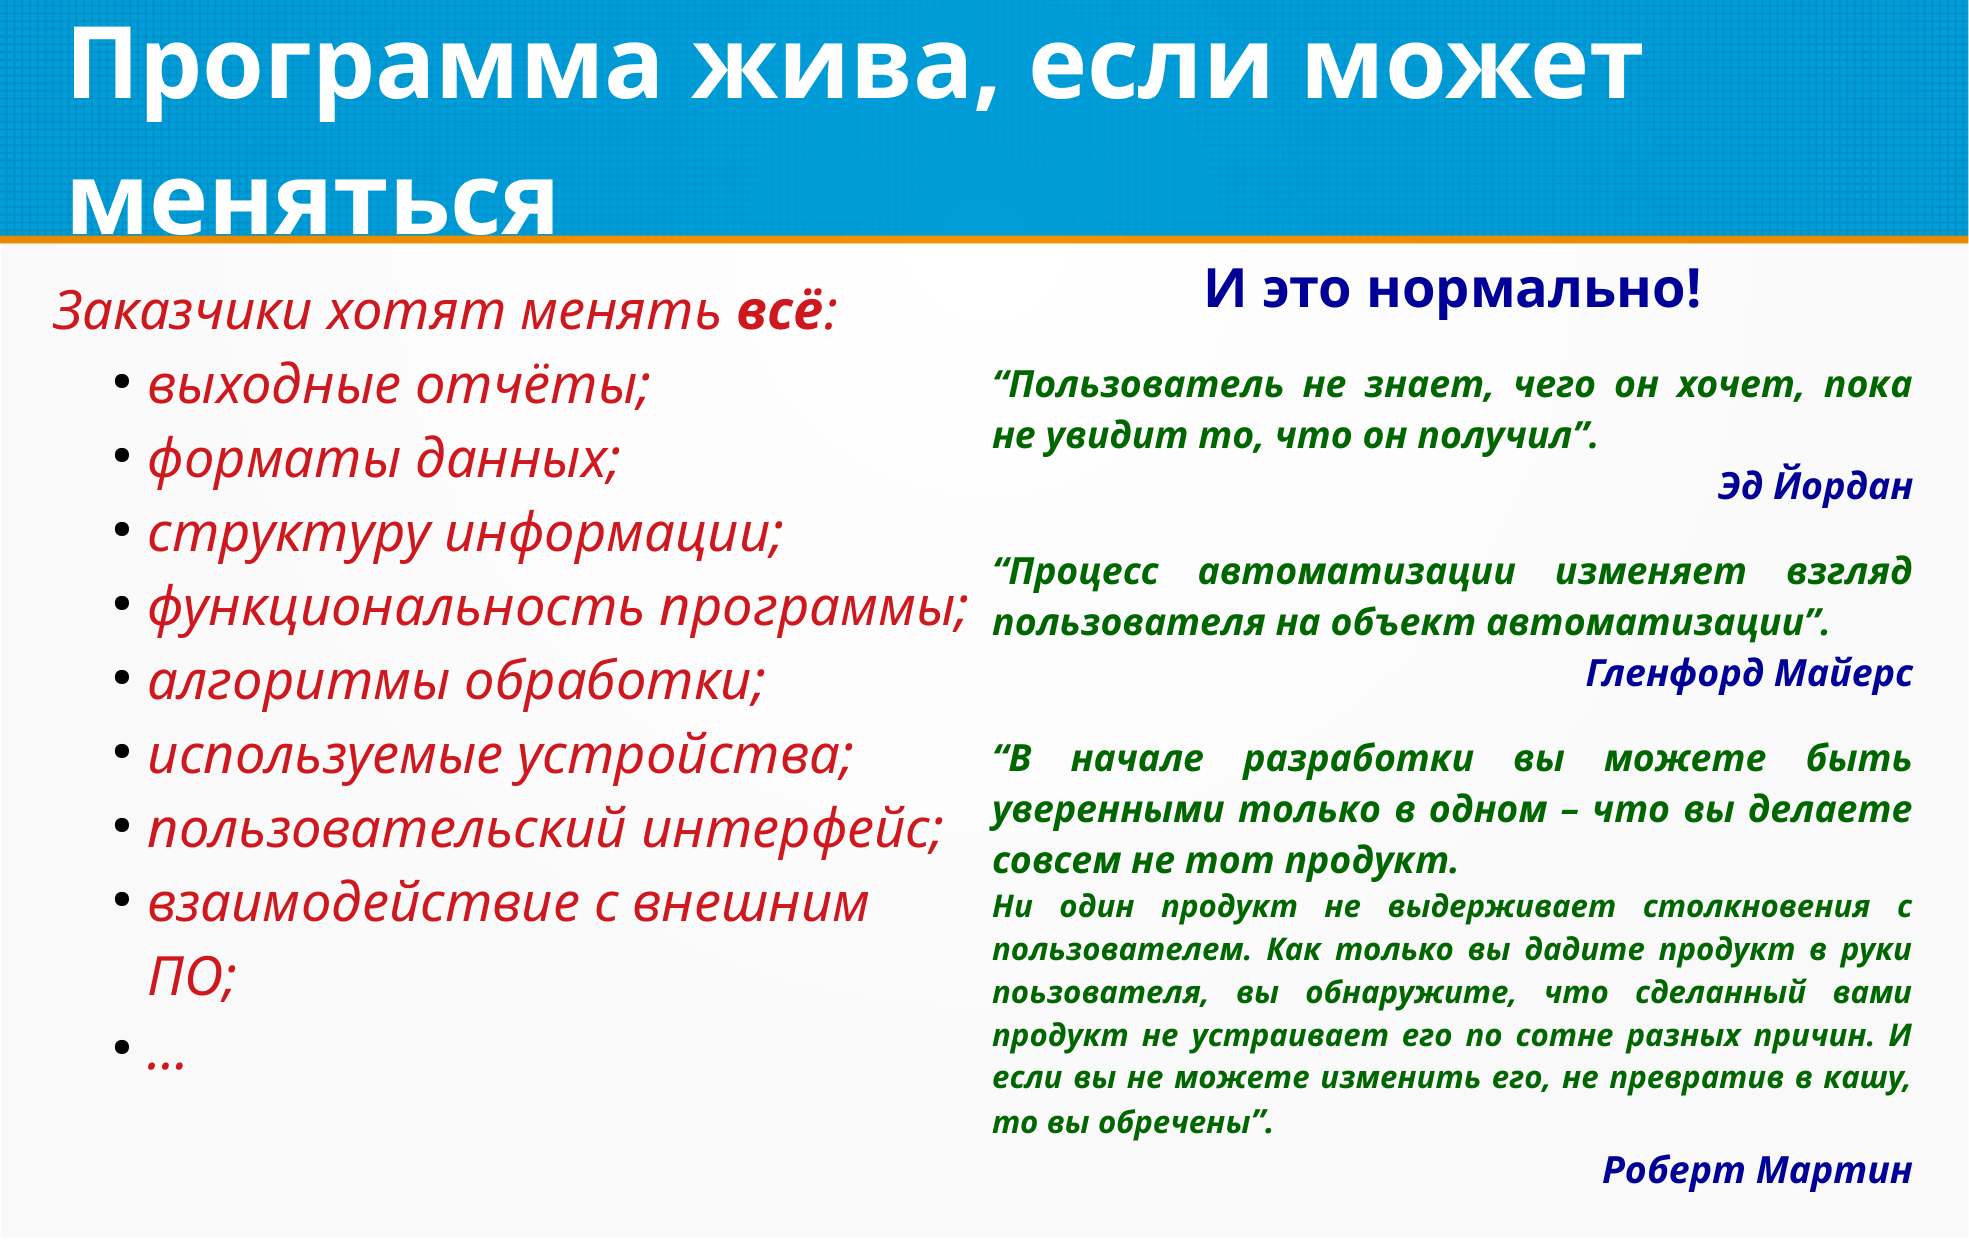

Программа жива, если может меняться
И это нормально!
“Пользователь не знает, чего он хочет, пока не увидит то, что он получил”.
Эд Йордан
“Процесс автоматизации изменяет взгляд пользователя на объект автоматизации”.
Гленфорд Майерс
“В начале разработки вы можете быть уверенными только в одном – что вы делаете совсем не тот продукт.
Ни один продукт не выдерживает столкновения с пользователем. Как только вы дадите продукт в руки поьзователя, вы обнаружите, что сделанный вами продукт не устраивает его по сотне разных причин. И если вы не можете изменить его, не превратив в кашу, то вы обречены”.
Роберт Мартин
Заказчики хотят менять всё:
выходные отчёты;
форматы данных;
структуру информации;
функциональность программы;
алгоритмы обработки;
используемые устройства;
пользовательский интерфейс;
взаимодействие с внешним ПО;
…